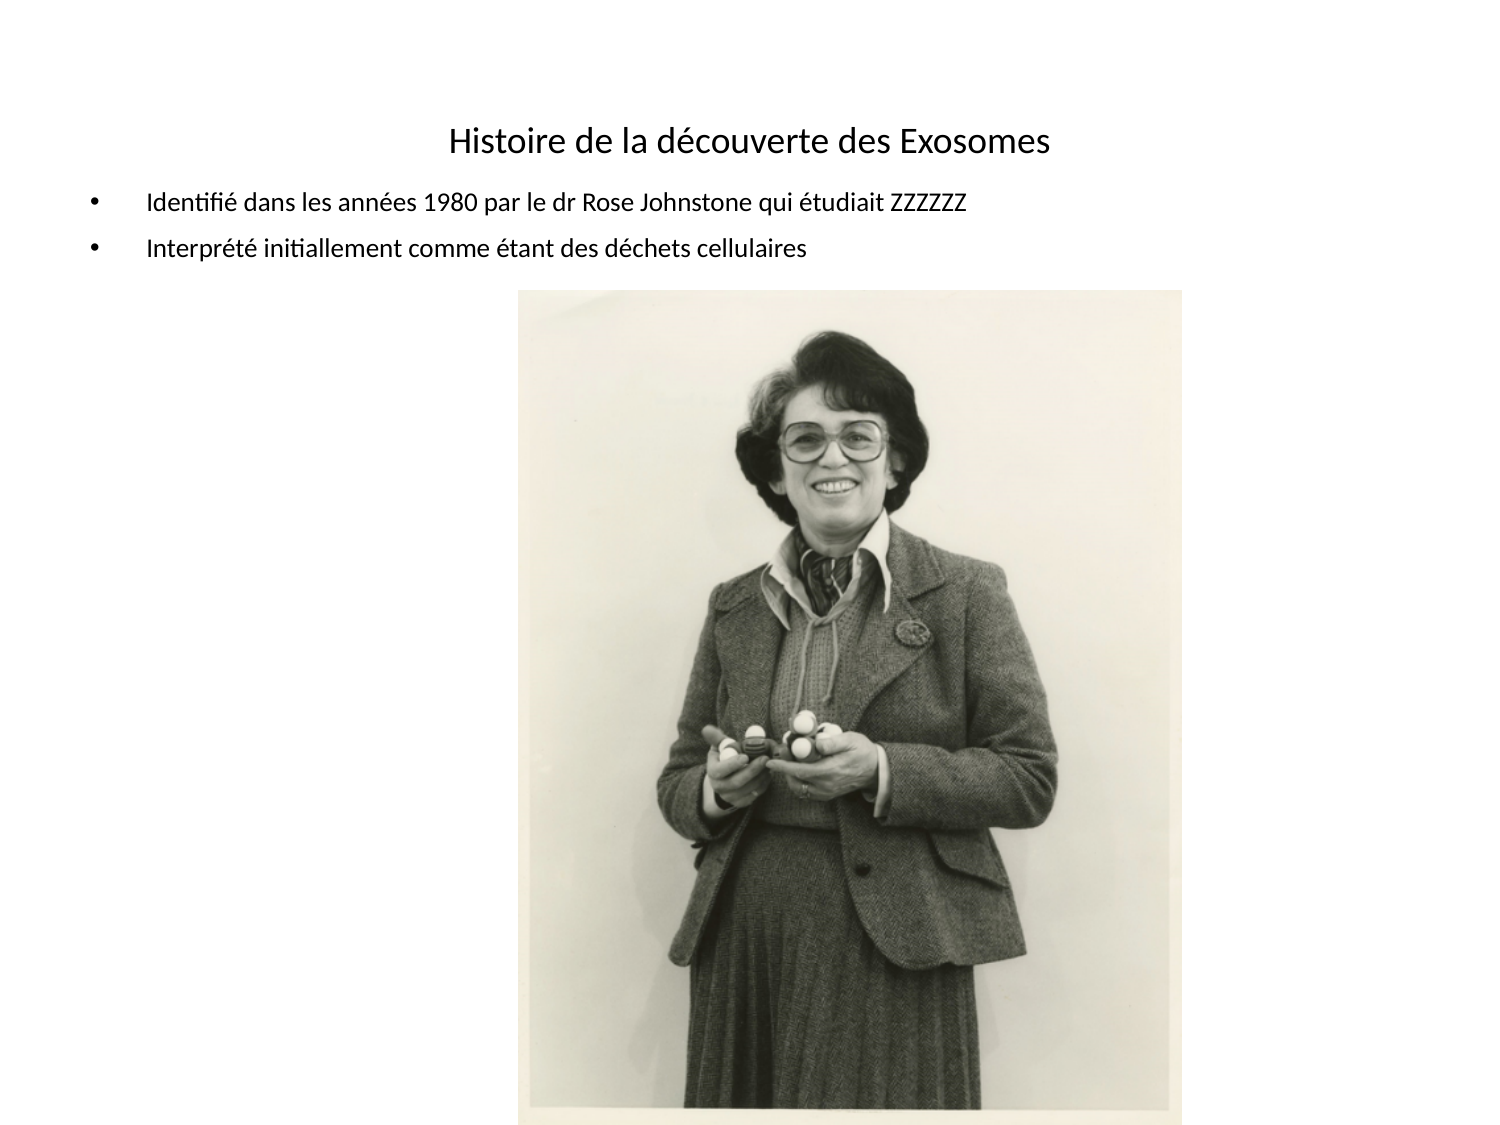

# Histoire de la découverte des Exosomes
Identifié dans les années 1980 par le dr Rose Johnstone qui étudiait ZZZZZZ
Interprété initiallement comme étant des déchets cellulaires